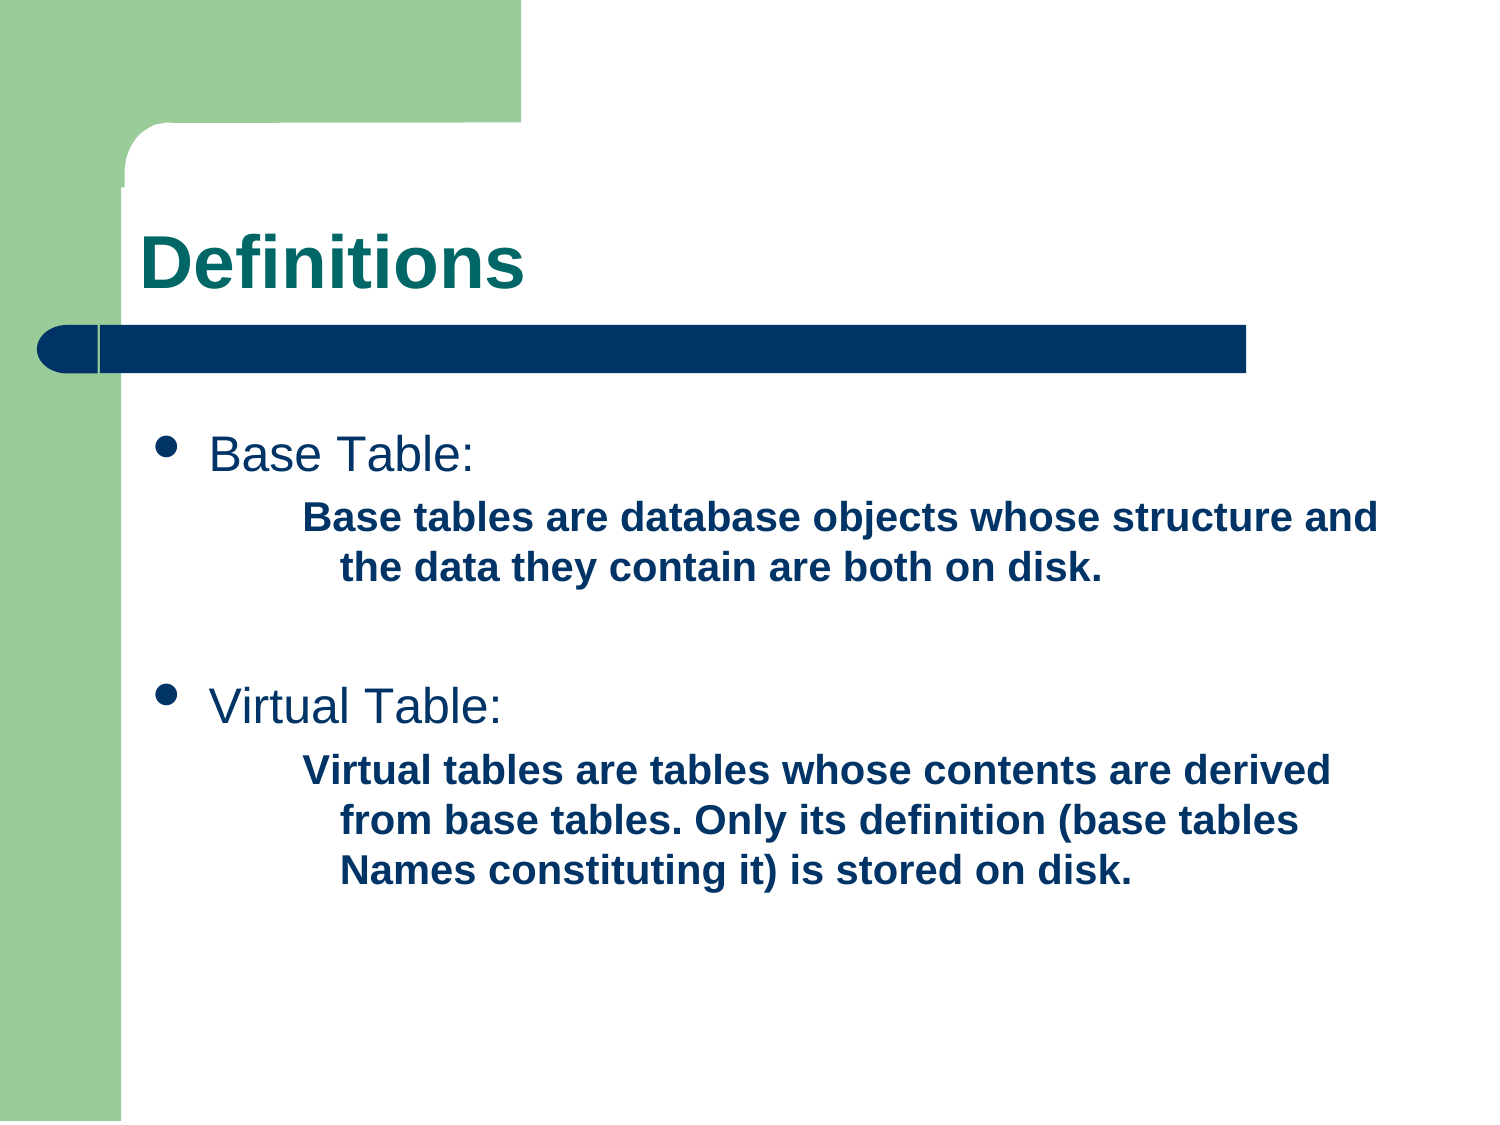

# Definitions
Base Table:
Base tables are database objects whose structure and the data they contain are both on disk.
Virtual Table:
Virtual tables are tables whose contents are derived from base tables. Only its definition (base tables Names constituting it) is stored on disk.